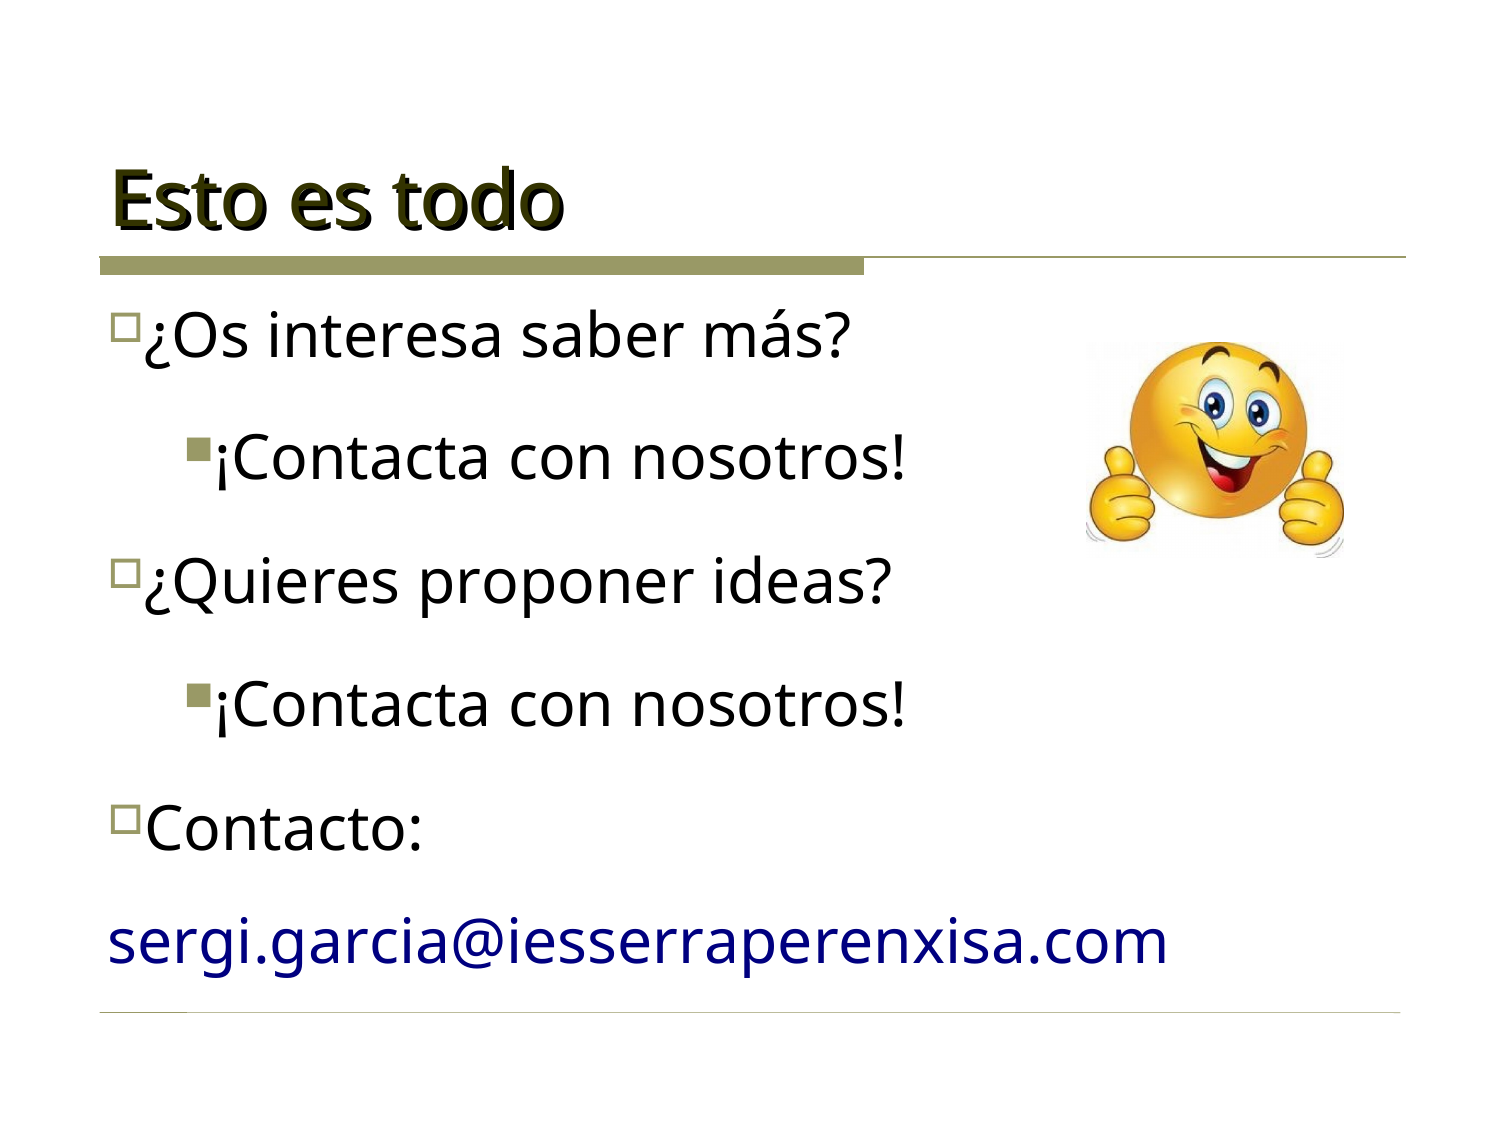

# Esto es todo
¿Os interesa saber más?
¡Contacta con nosotros!
¿Quieres proponer ideas?
¡Contacta con nosotros!
Contacto: sergi.garcia@iesserraperenxisa.com